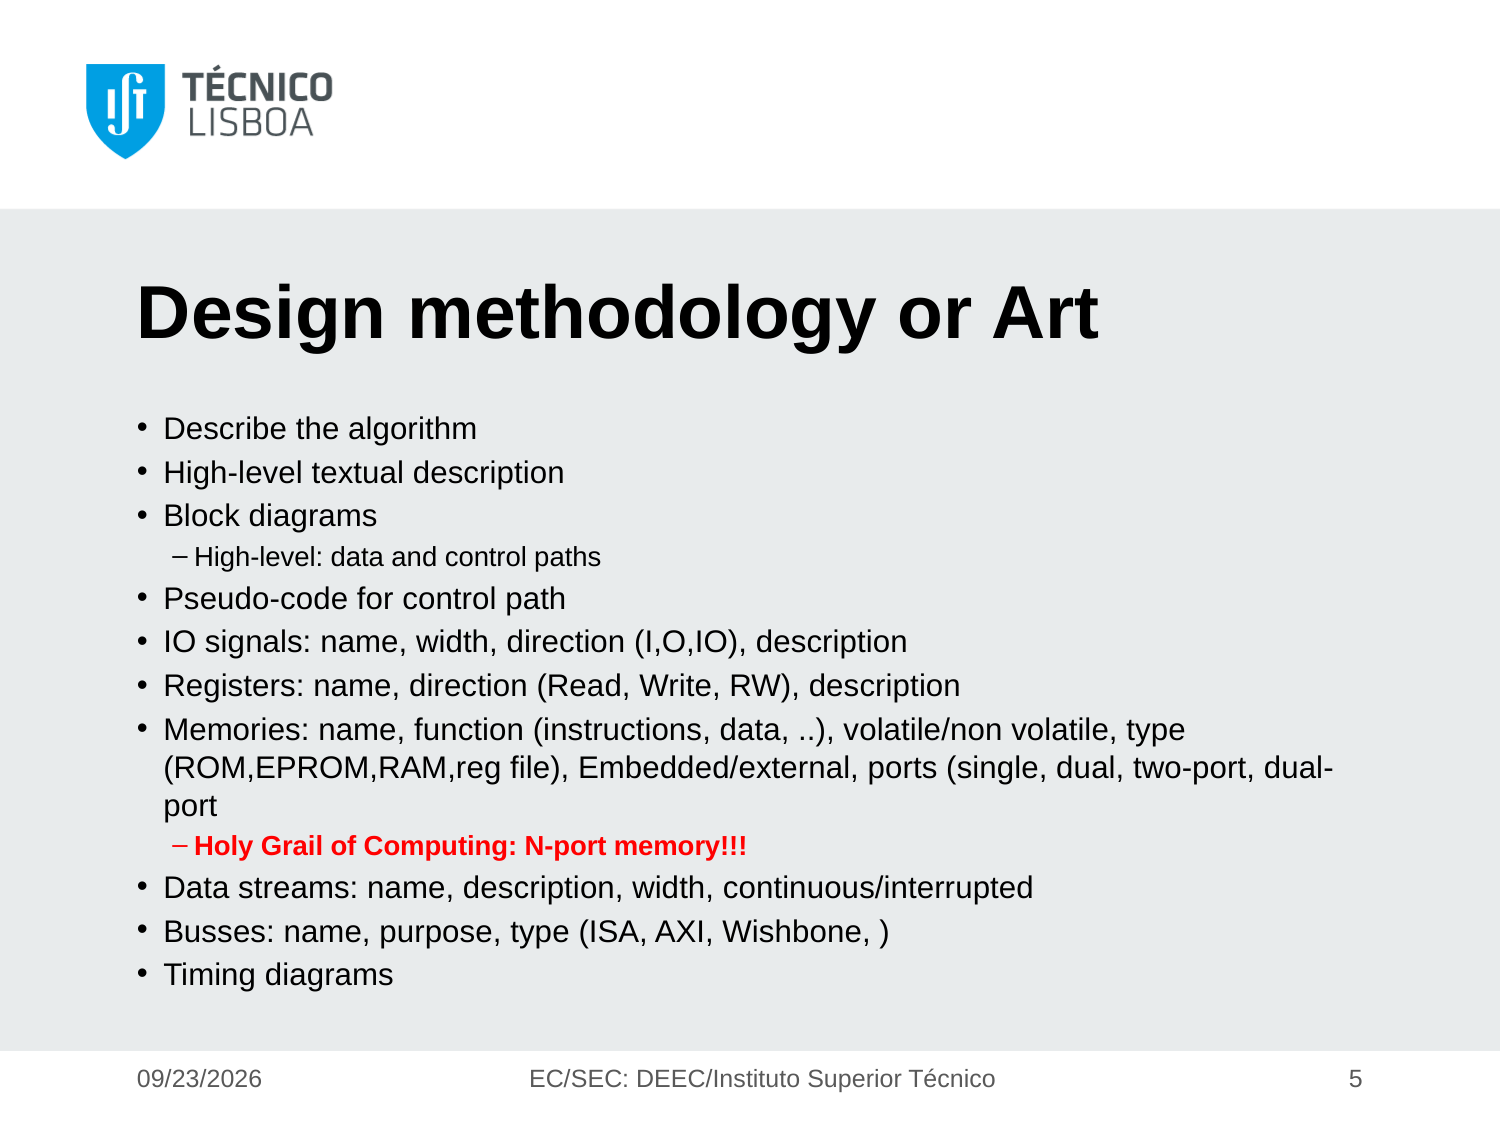

# Design methodology or Art
Describe the algorithm
High-level textual description
Block diagrams
High-level: data and control paths
Pseudo-code for control path
IO signals: name, width, direction (I,O,IO), description
Registers: name, direction (Read, Write, RW), description
Memories: name, function (instructions, data, ..), volatile/non volatile, type (ROM,EPROM,RAM,reg file), Embedded/external, ports (single, dual, two-port, dual-port
Holy Grail of Computing: N-port memory!!!
Data streams: name, description, width, continuous/interrupted
Busses: name, purpose, type (ISA, AXI, Wishbone, )
Timing diagrams
EC/SEC: DEEC/Instituto Superior Técnico